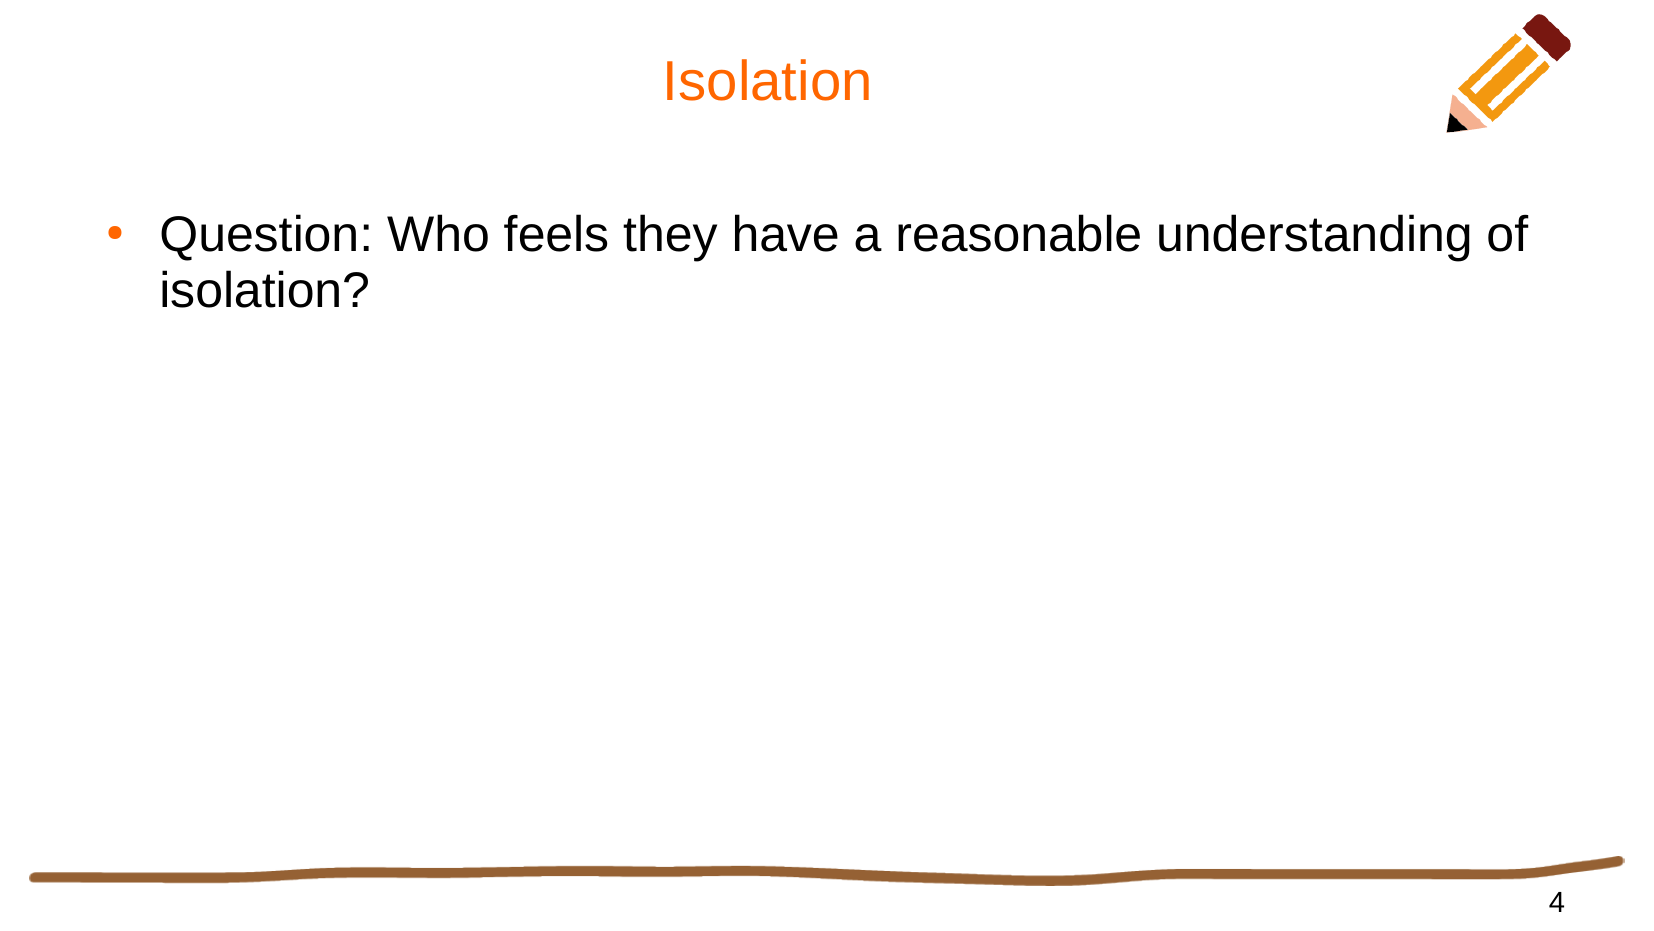

# Isolation
Question: Who feels they have a reasonable understanding of isolation?
4